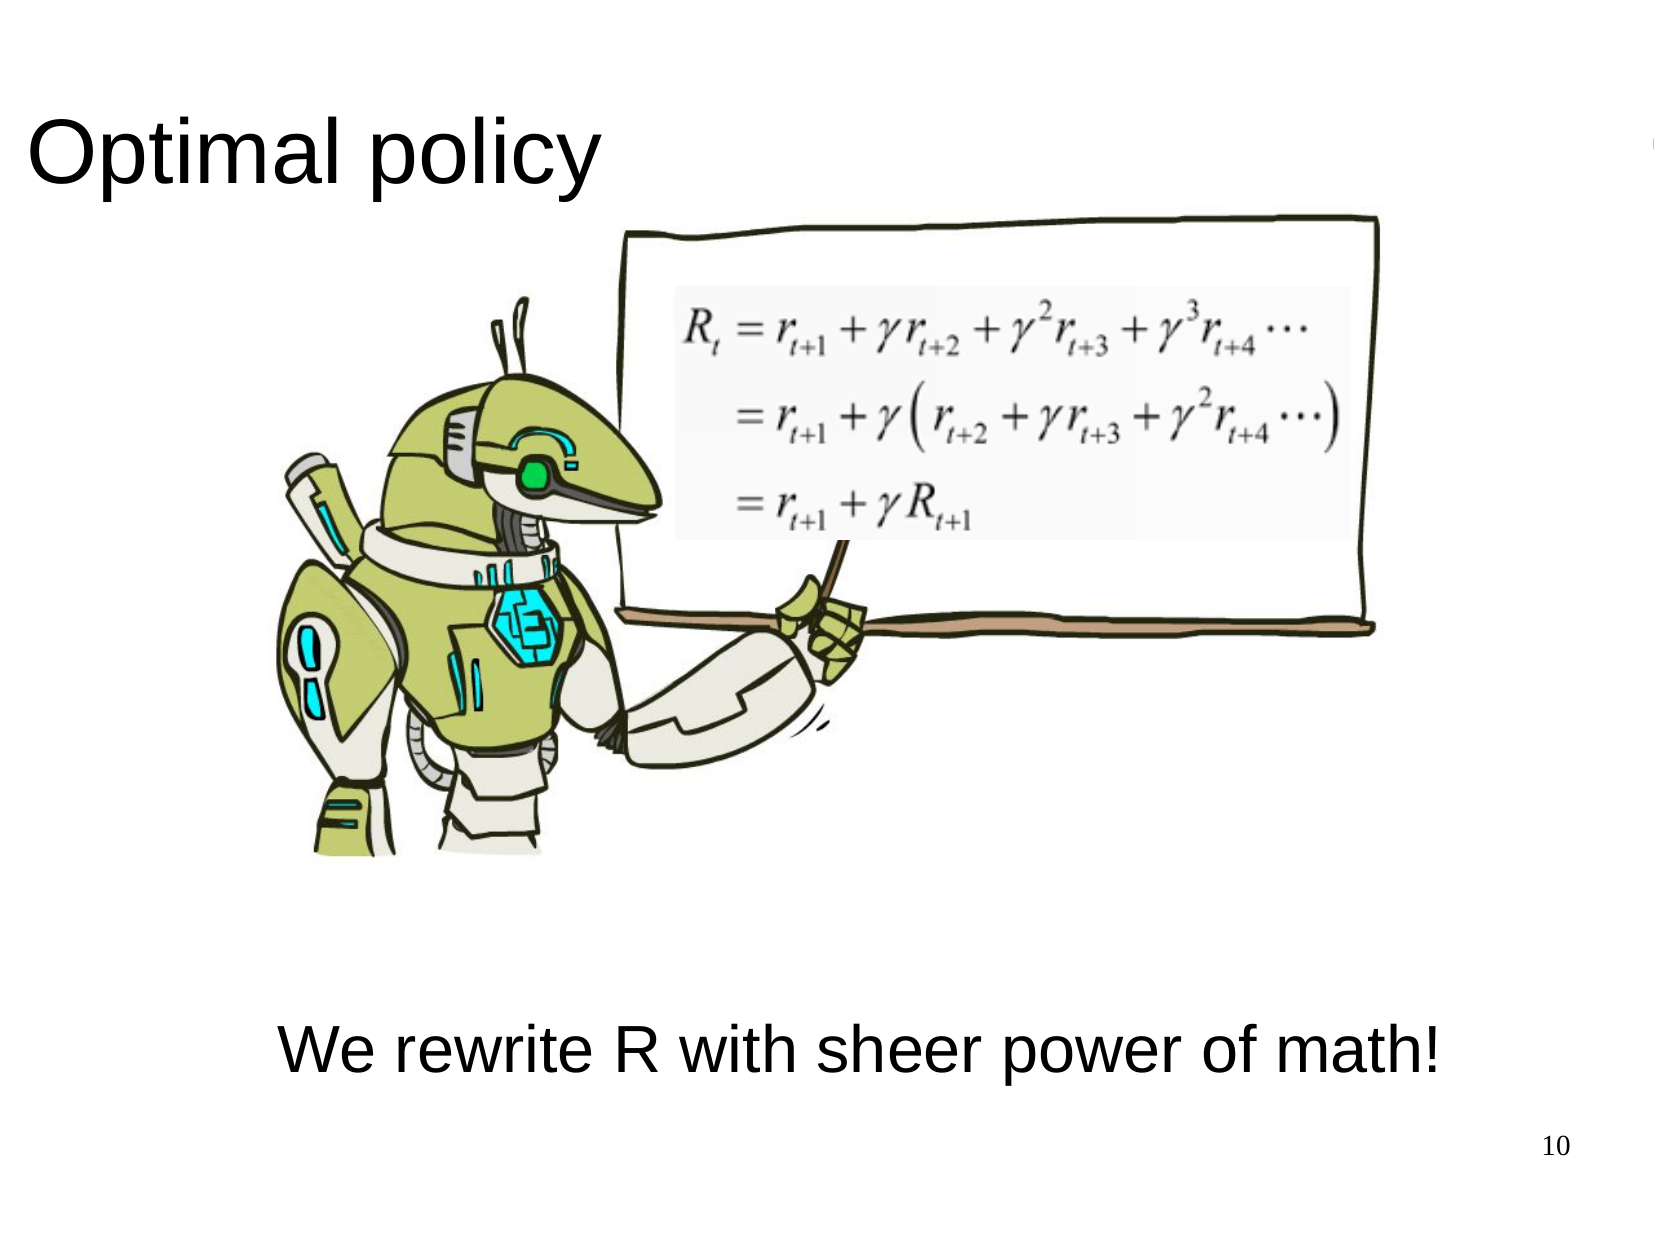

#
Optimal policy
We rewrite R with sheer power of math!
10